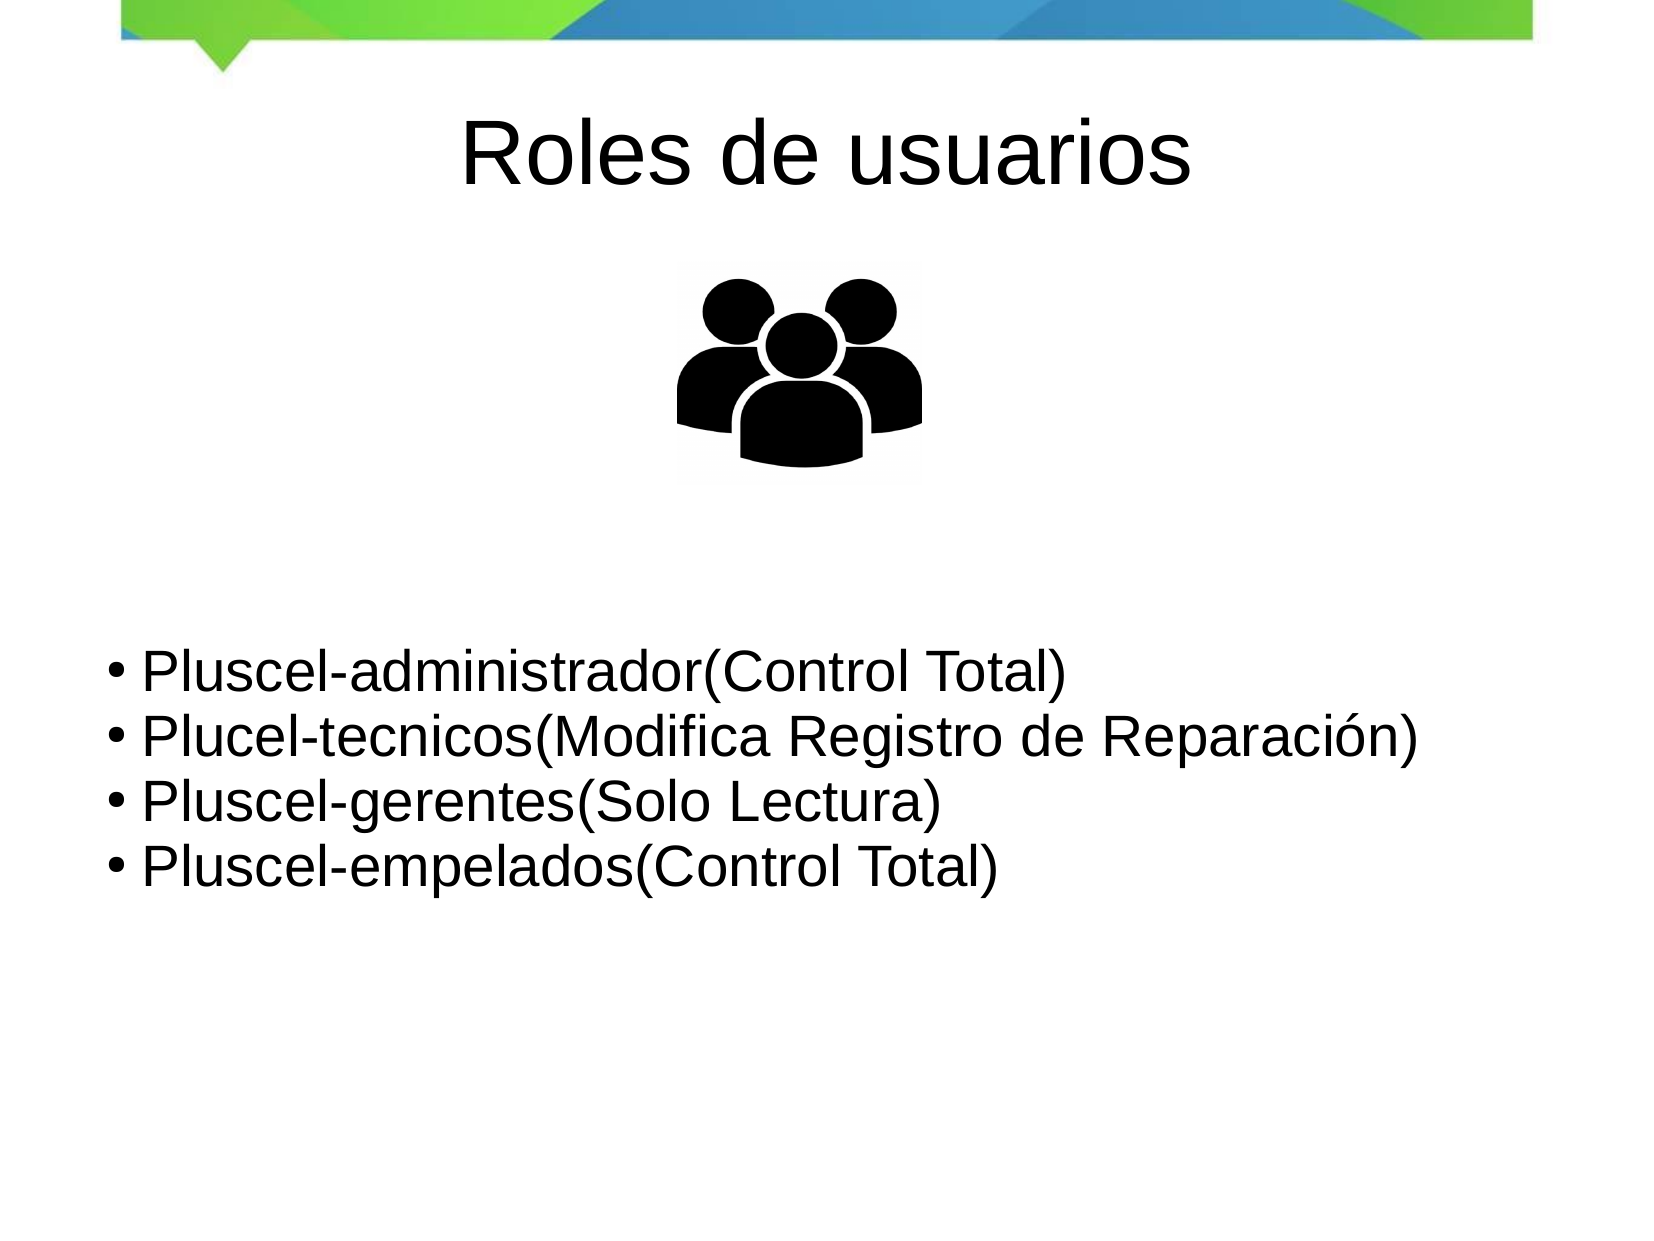

# Roles de usuarios
Pluscel-administrador(Control Total)
Plucel-tecnicos(Modifica Registro de Reparación)
Pluscel-gerentes(Solo Lectura)
Pluscel-empelados(Control Total)